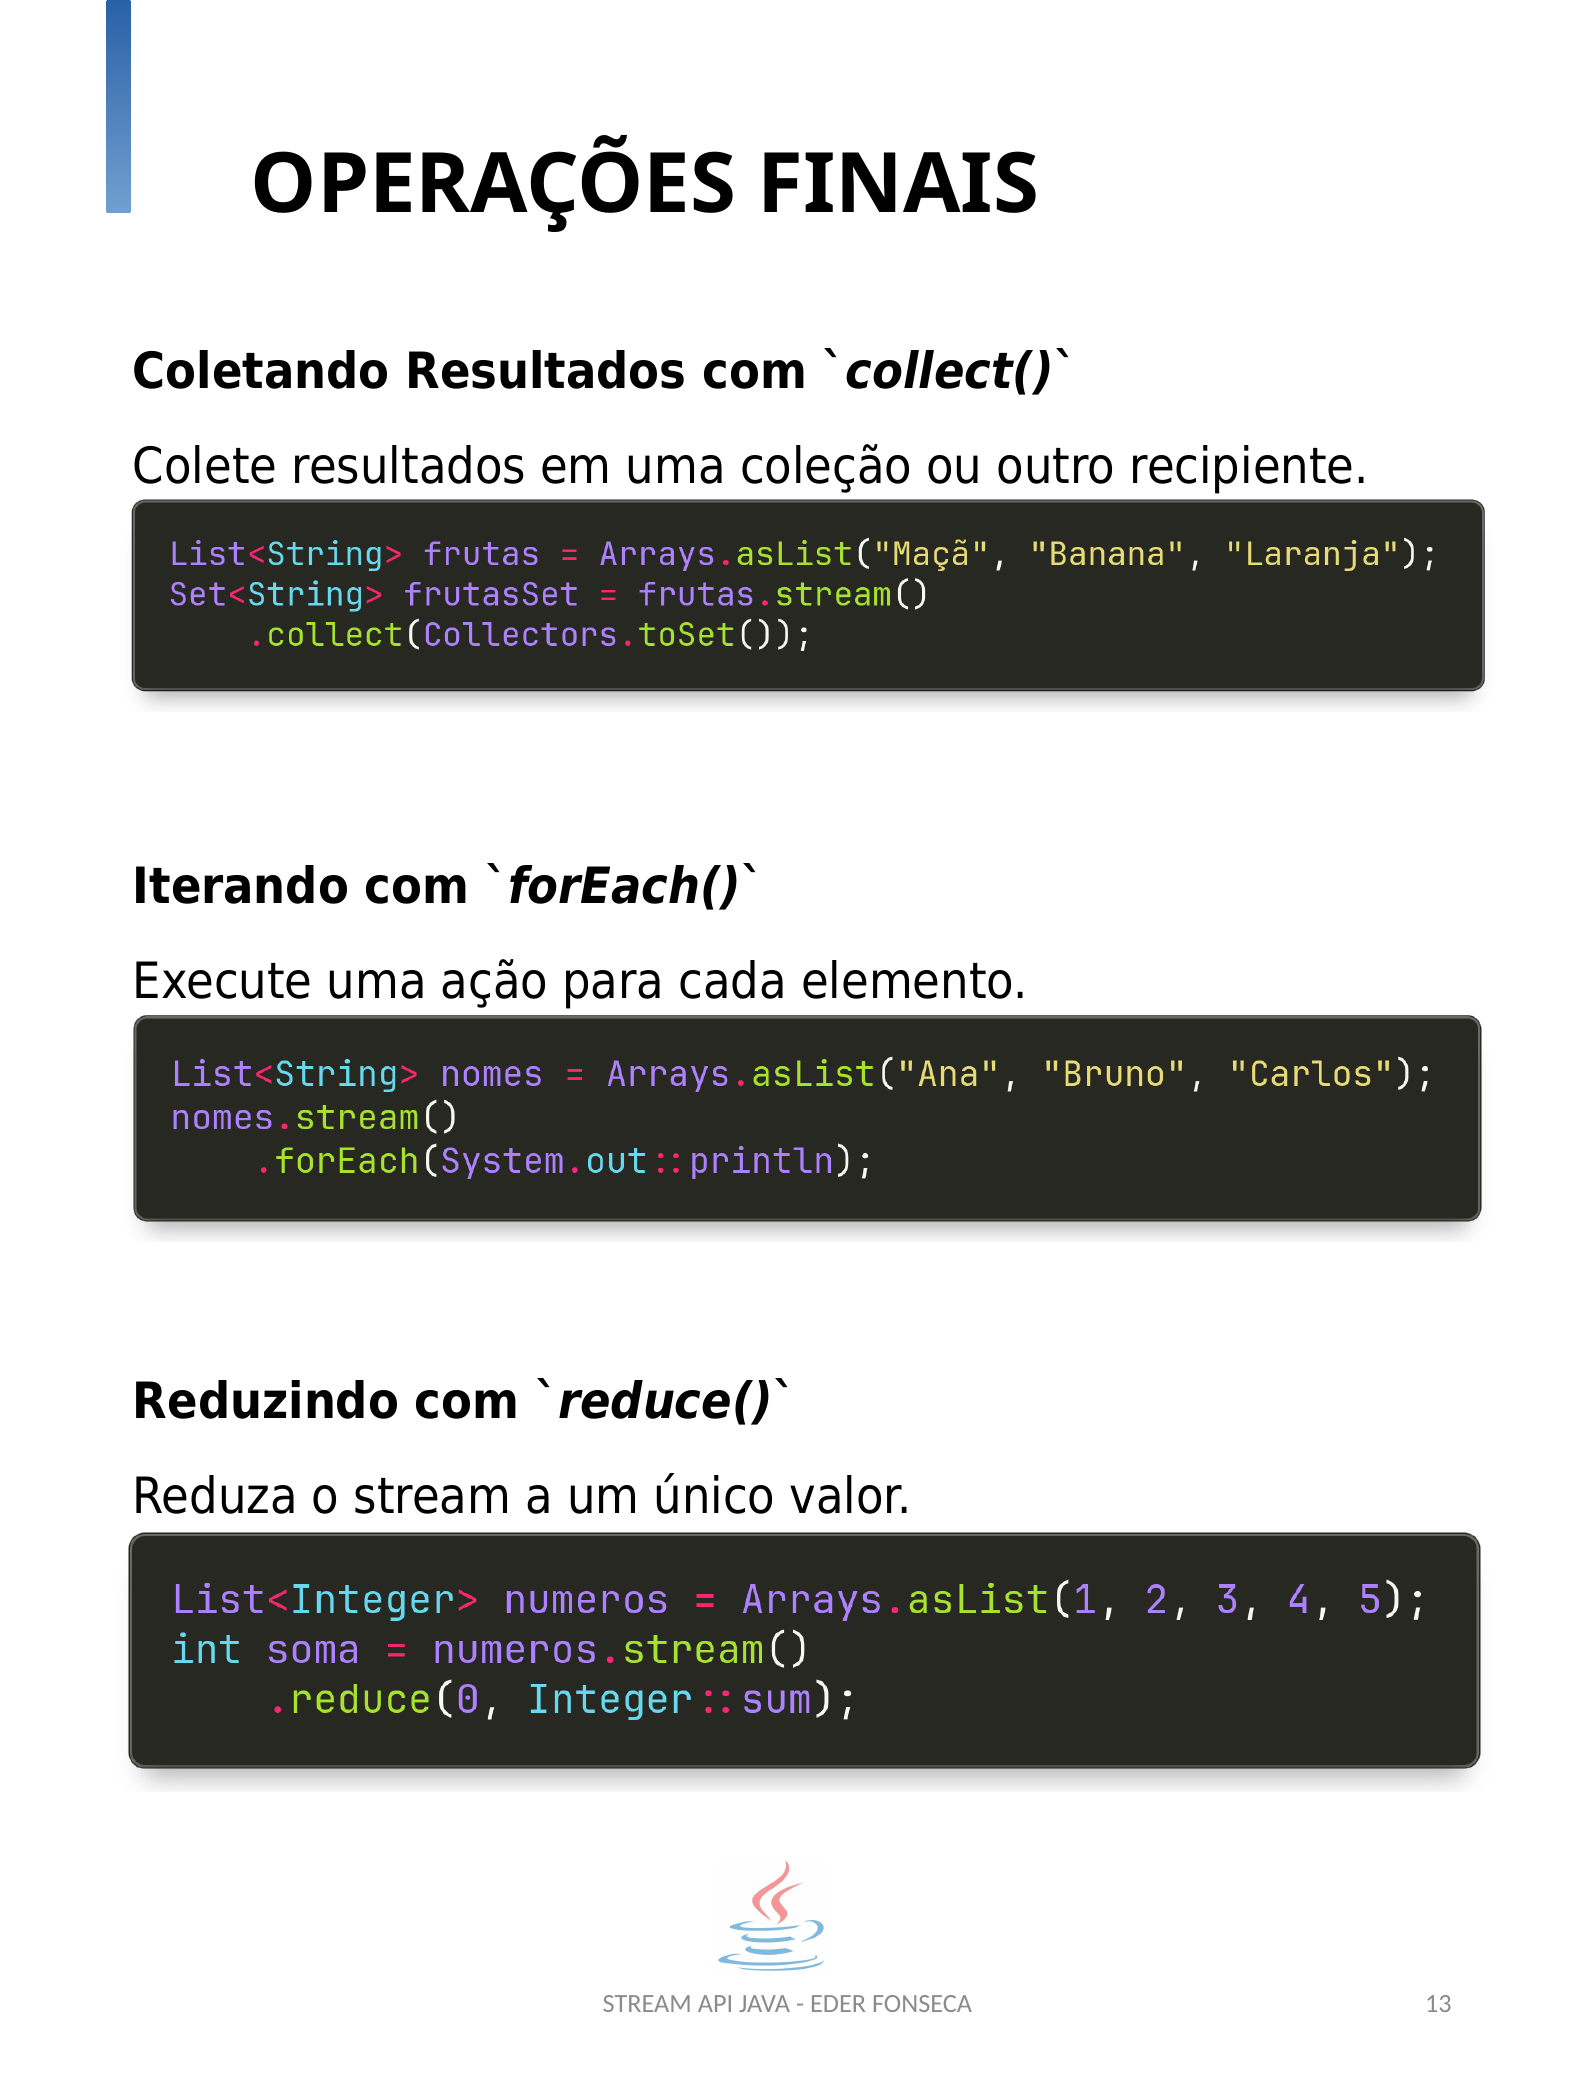

OPERAÇÕES FINAIS
Coletando Resultados com `collect()`
Colete resultados em uma coleção ou outro recipiente.
Iterando com `forEach()`
Execute uma ação para cada elemento.
Reduzindo com `reduce()`
Reduza o stream a um único valor.
STREAM API JAVA - EDER FONSECA
13